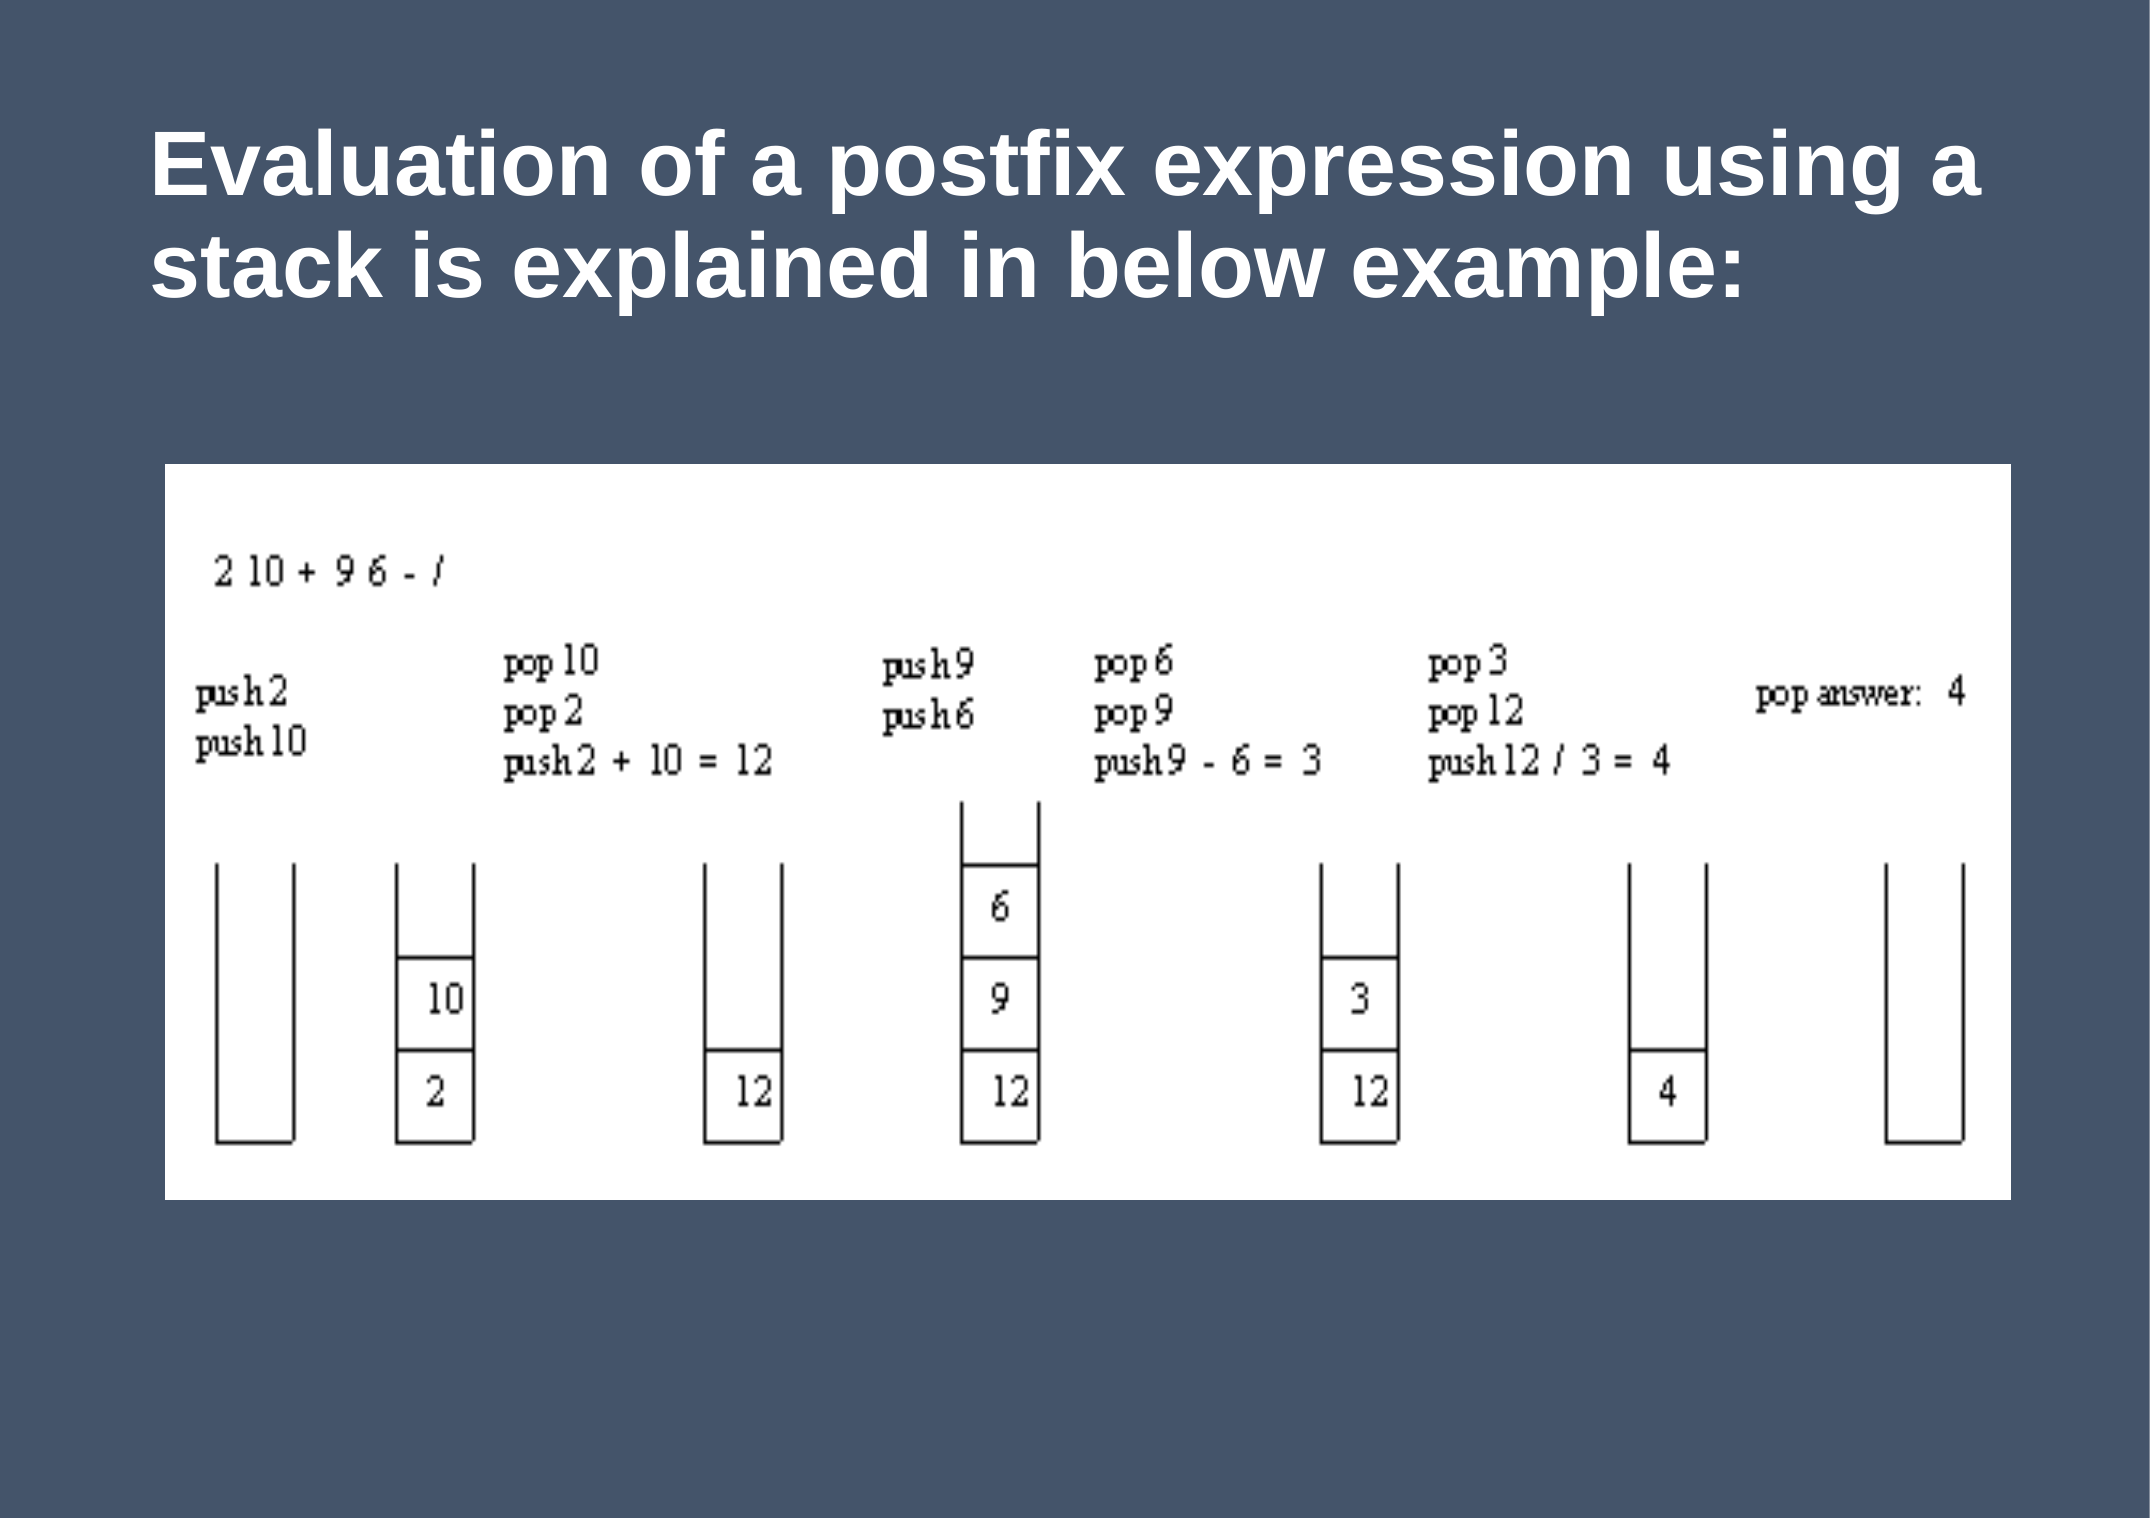

Evaluation of a postfix expression using a stack is explained in below example: